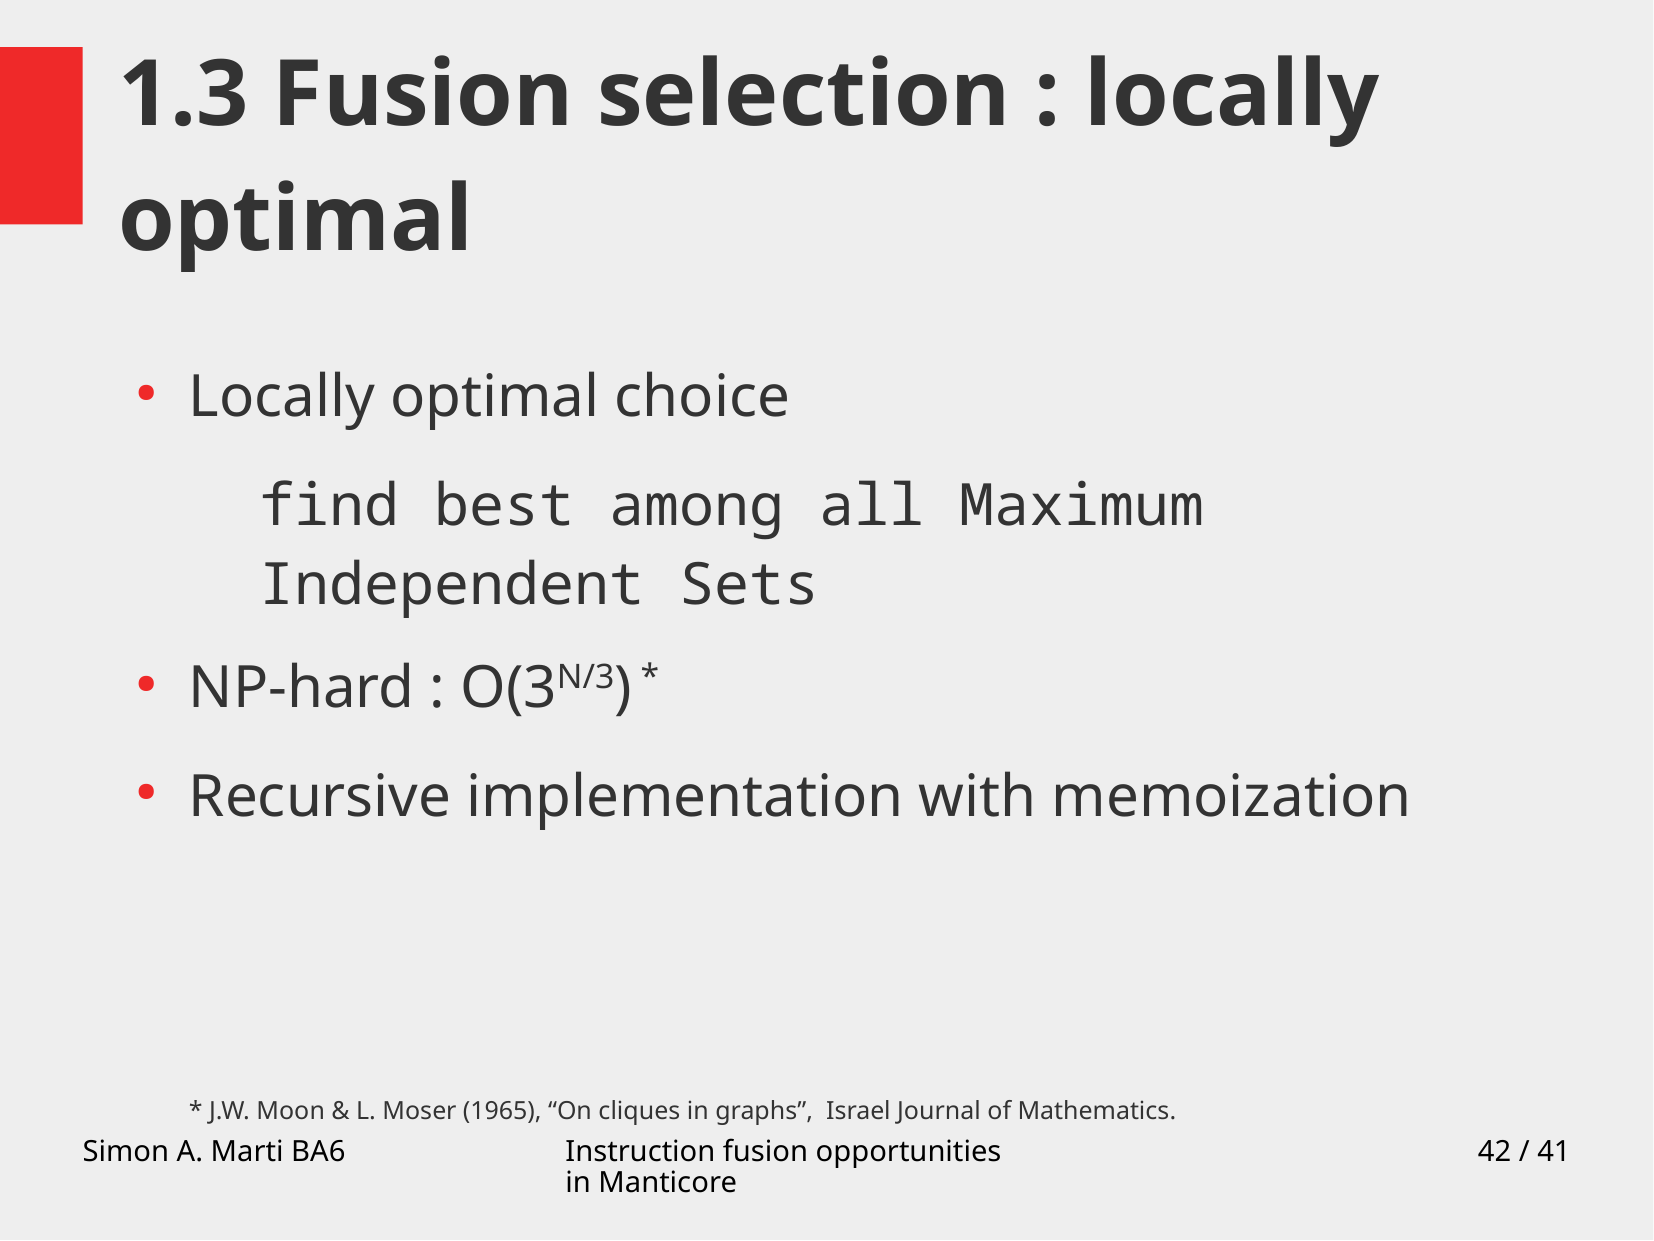

# 1.3 Fusion selection : locally optimal
Locally optimal choice
find best among all Maximum Independent Sets
NP-hard : O(3N/3) *
Recursive implementation with memoization
* J.W. Moon & L. Moser (1965), “On cliques in graphs”, Israel Journal of Mathematics.
Simon A. Marti BA6
Instruction fusion opportunities in Manticore
42